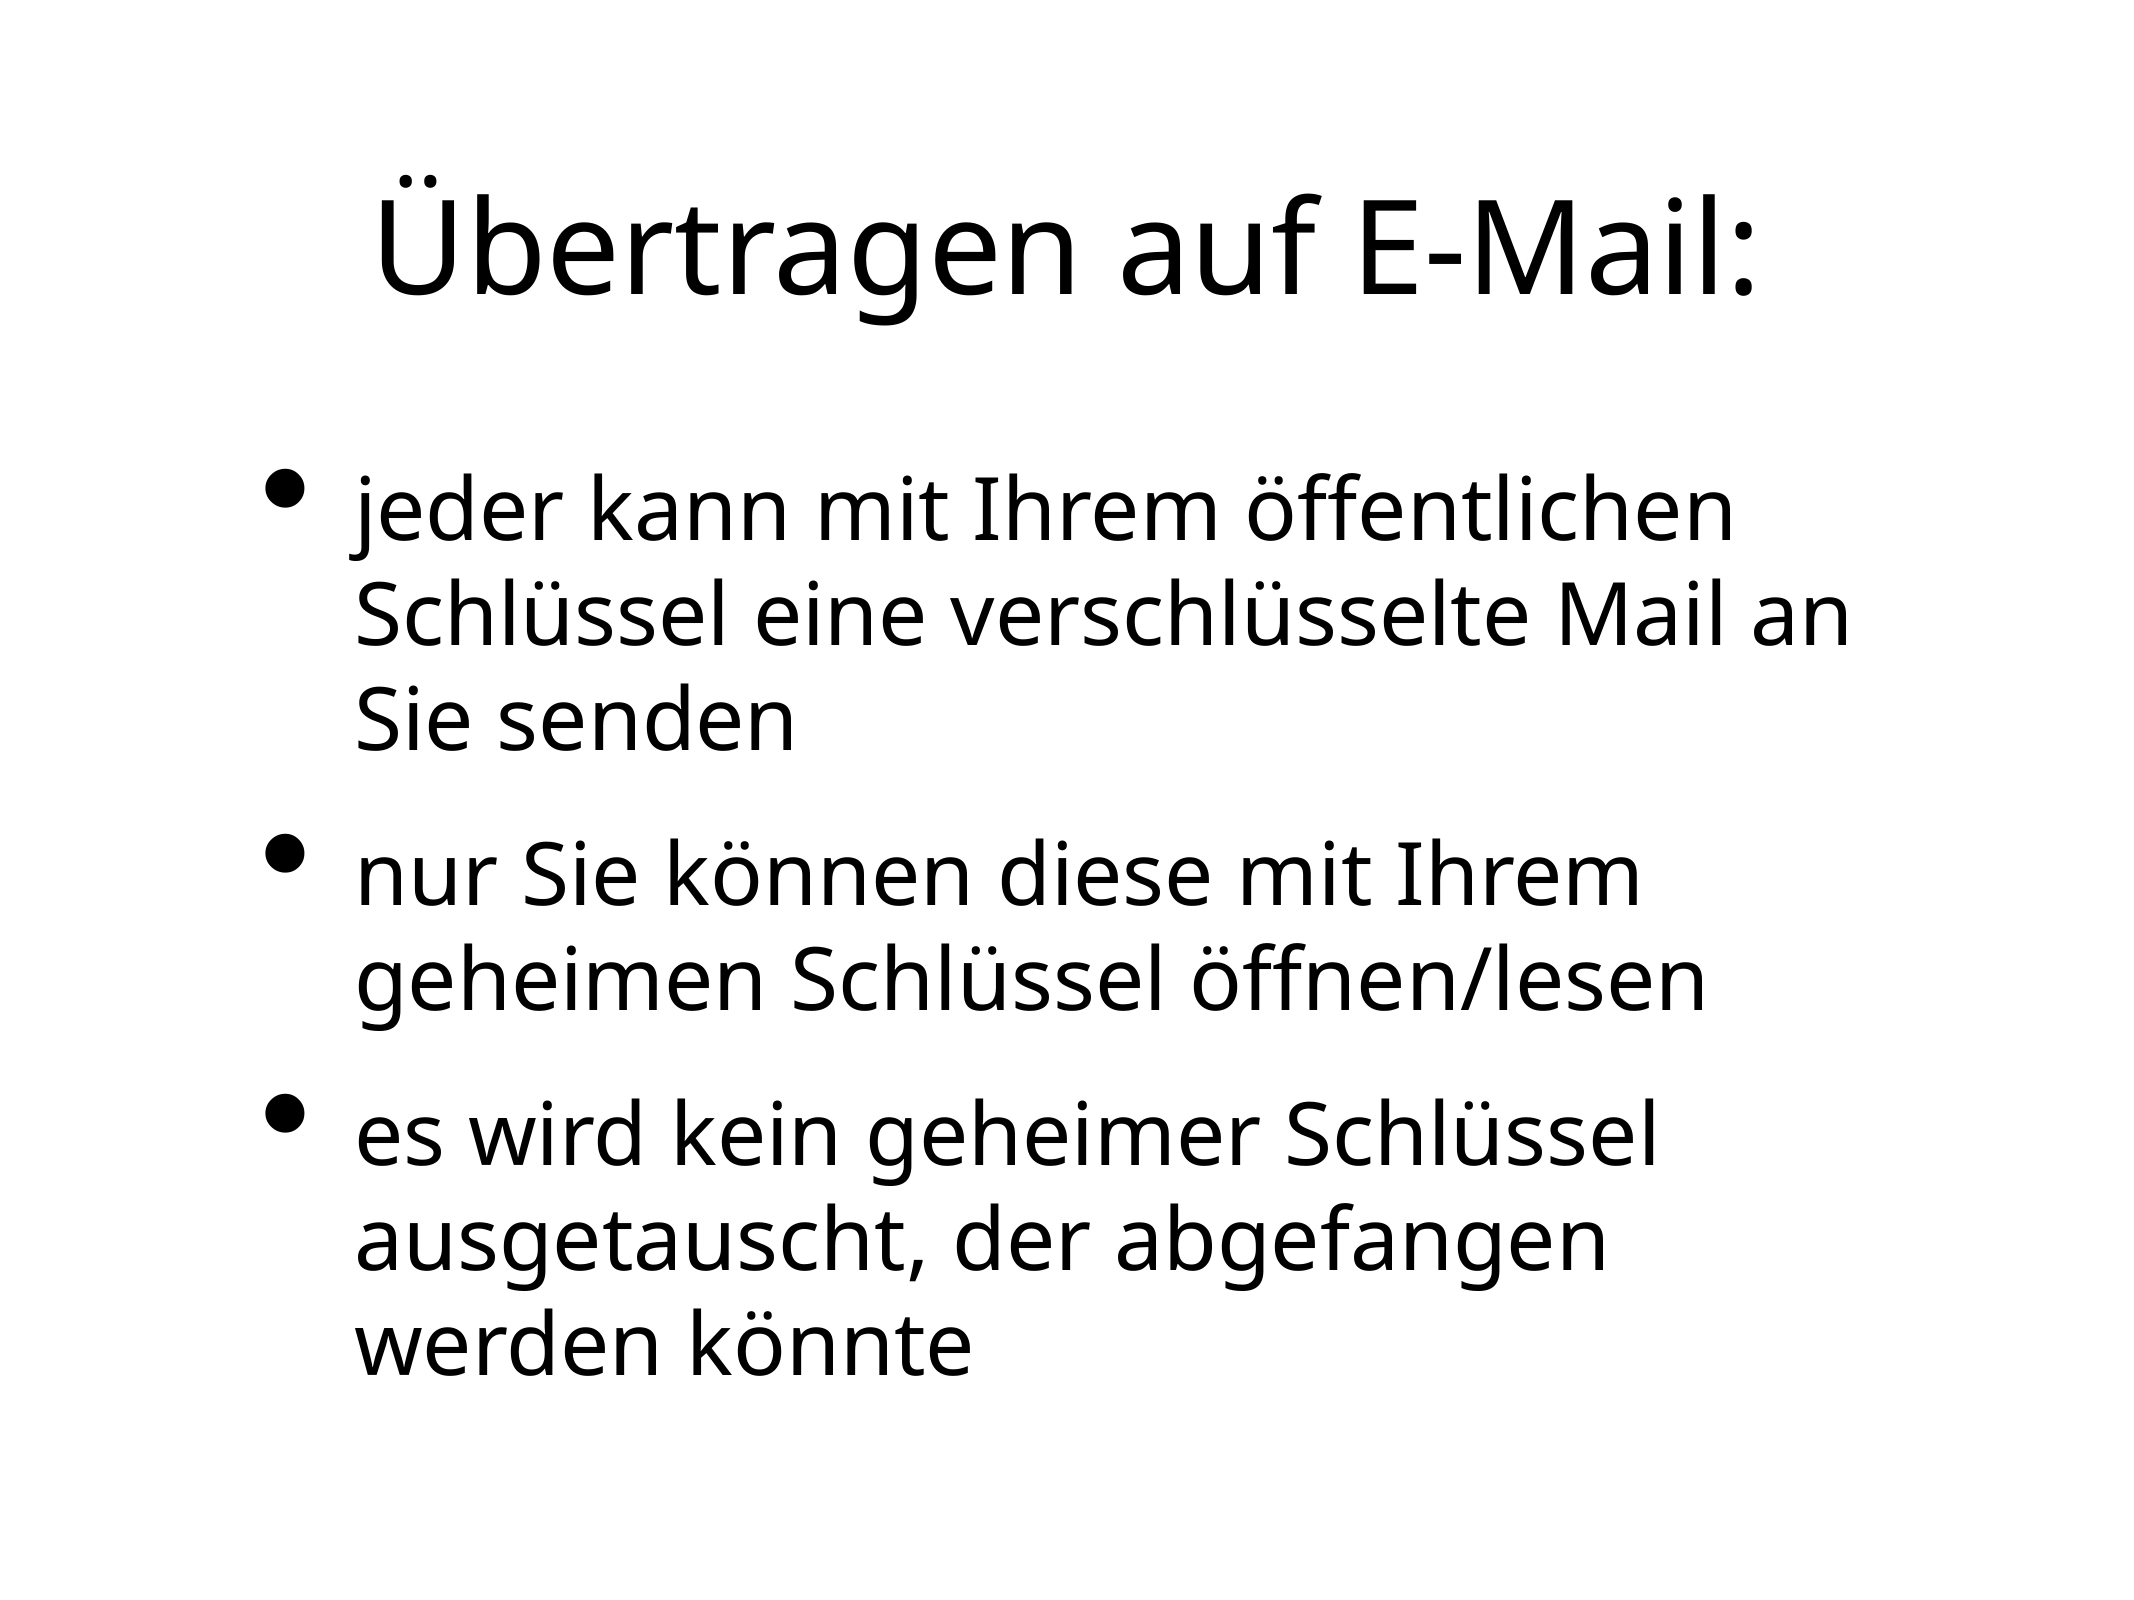

# Übertragen auf E-Mail:
jeder kann mit Ihrem öffentlichen Schlüssel eine verschlüsselte Mail an Sie senden
nur Sie können diese mit Ihrem geheimen Schlüssel öffnen/lesen
es wird kein geheimer Schlüssel ausgetauscht, der abgefangen werden könnte